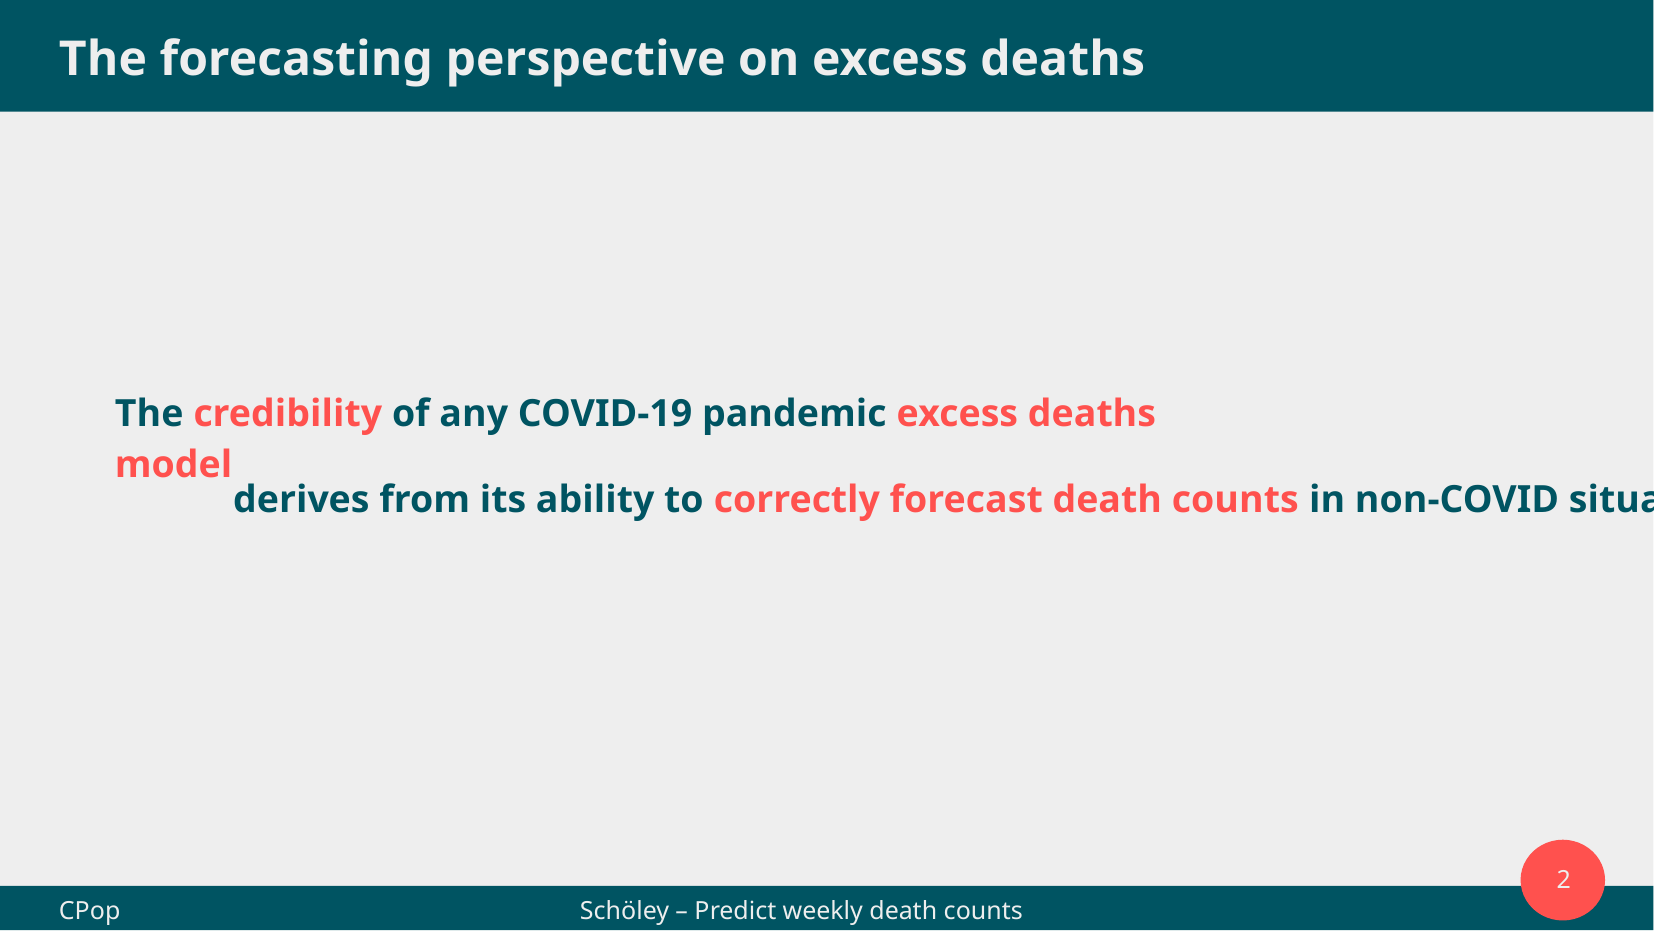

# The forecasting perspective on excess deaths
The credibility of any COVID-19 pandemic excess deaths model
derives from its ability to correctly forecast death counts in non-COVID situations
2
CPop
Schöley – Predict weekly death counts